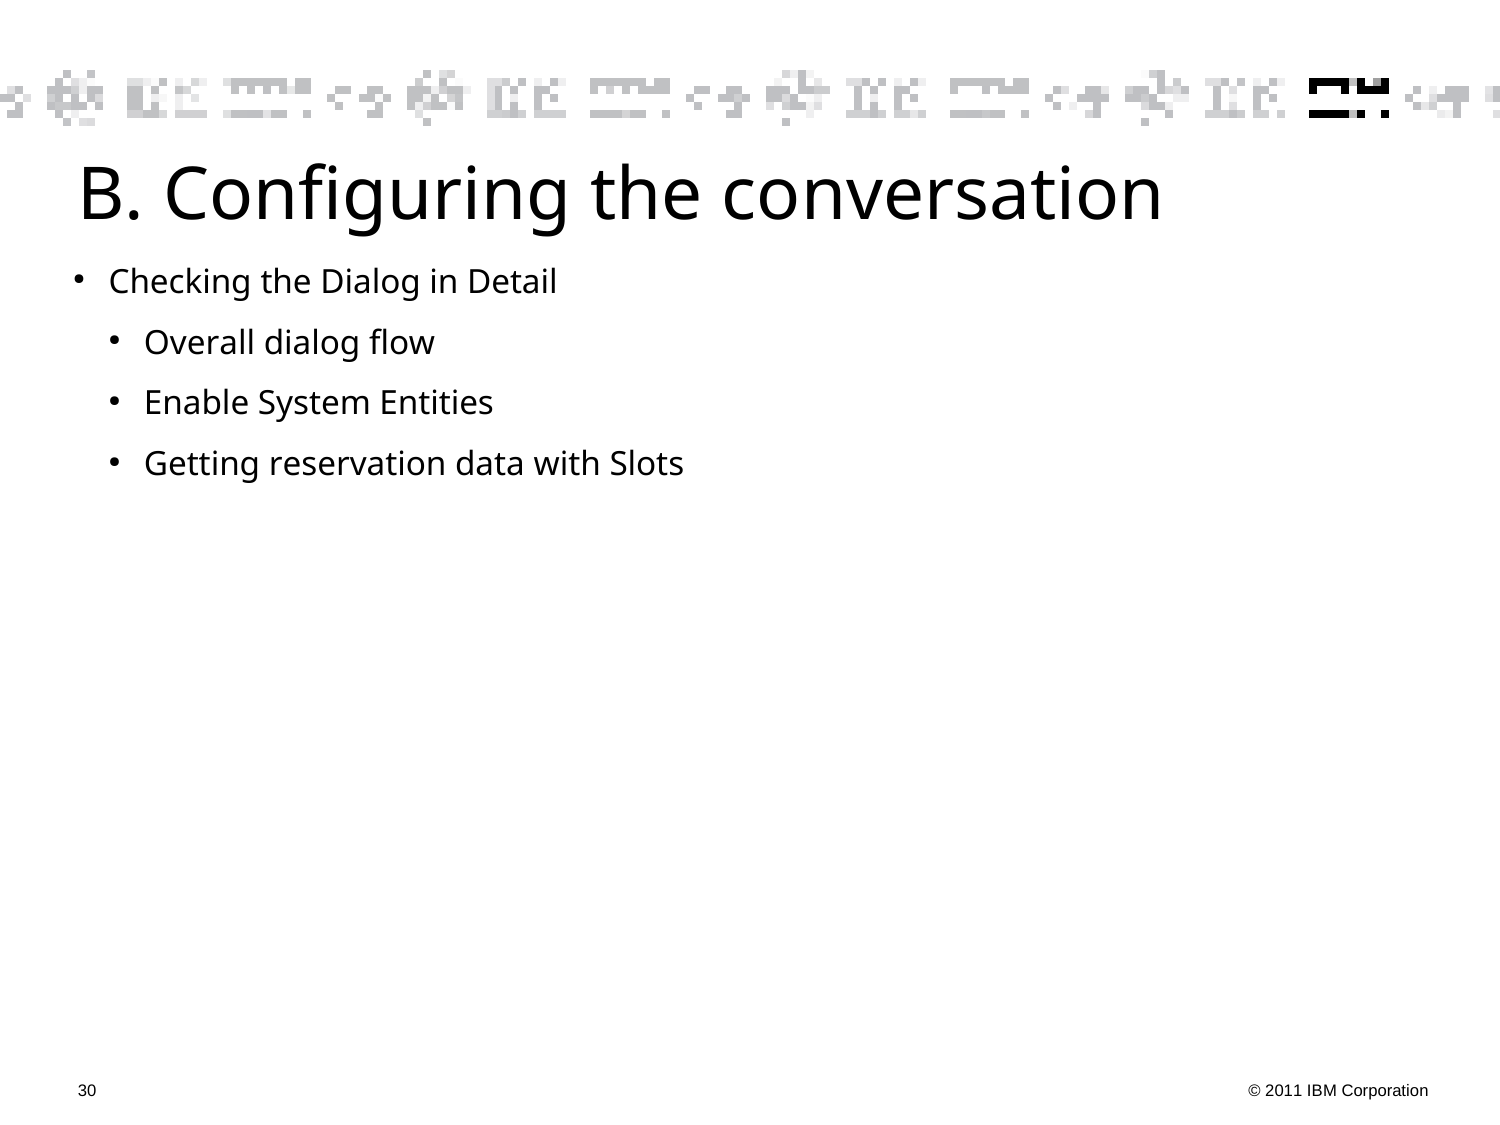

# B. Configuring the conversation
Checking the Dialog in Detail
Overall dialog flow
Enable System Entities
Getting reservation data with Slots
30